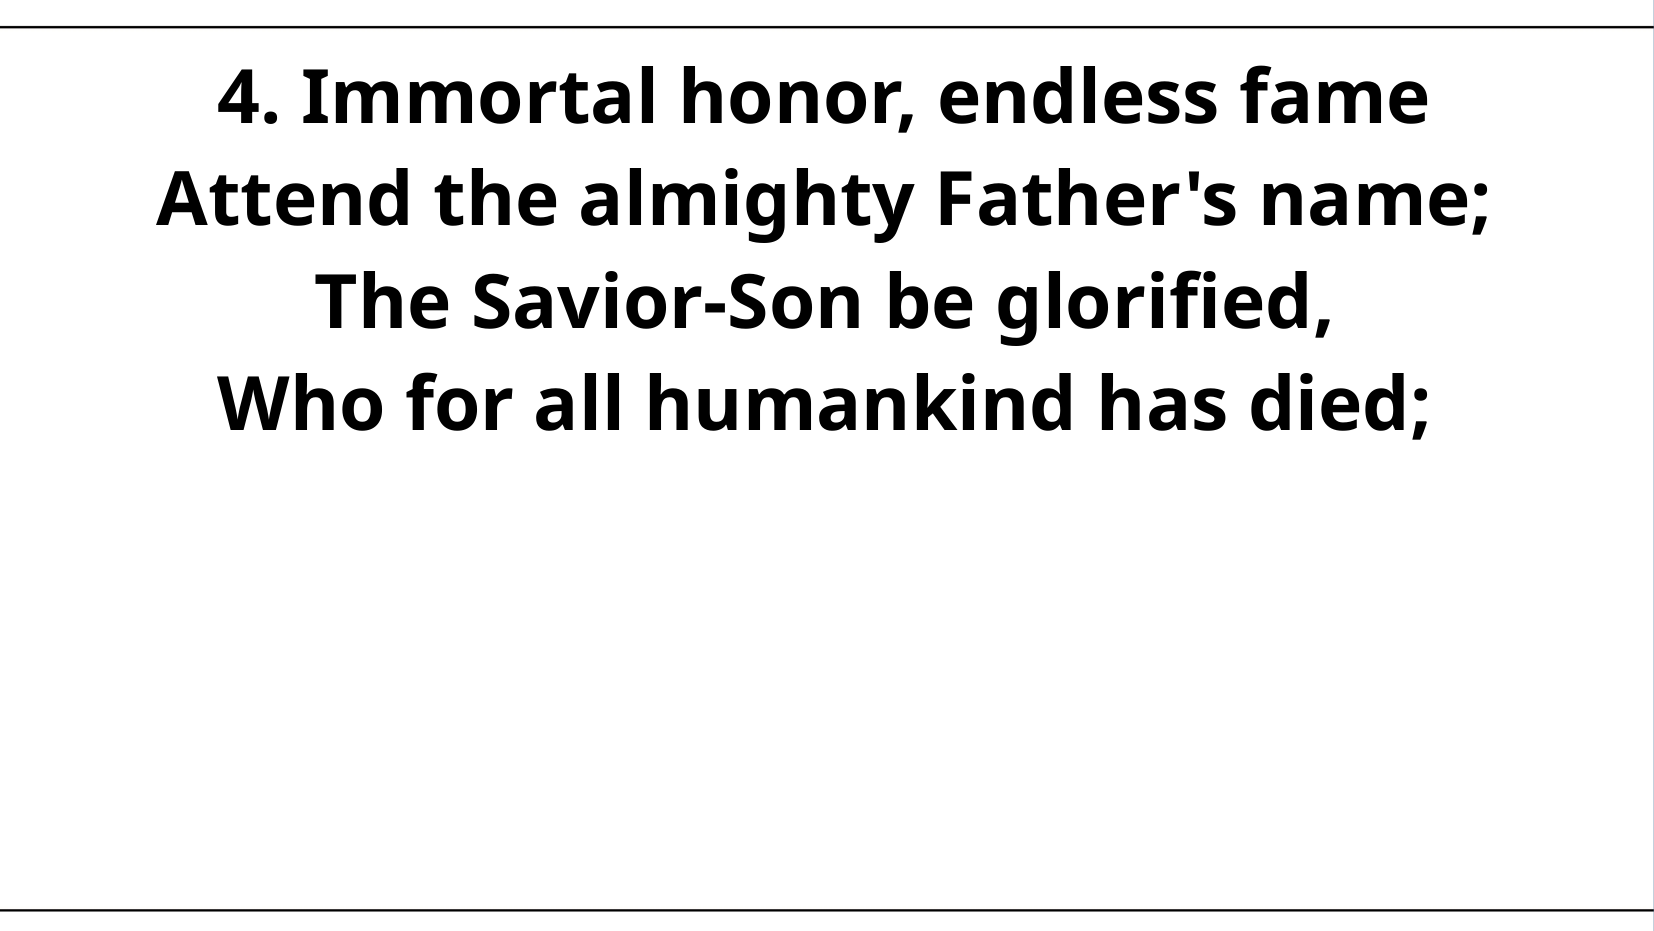

4. Immortal honor, endless fame
Attend the almighty Father's name;
The Savior-Son be glorified,
Who for all humankind has died;